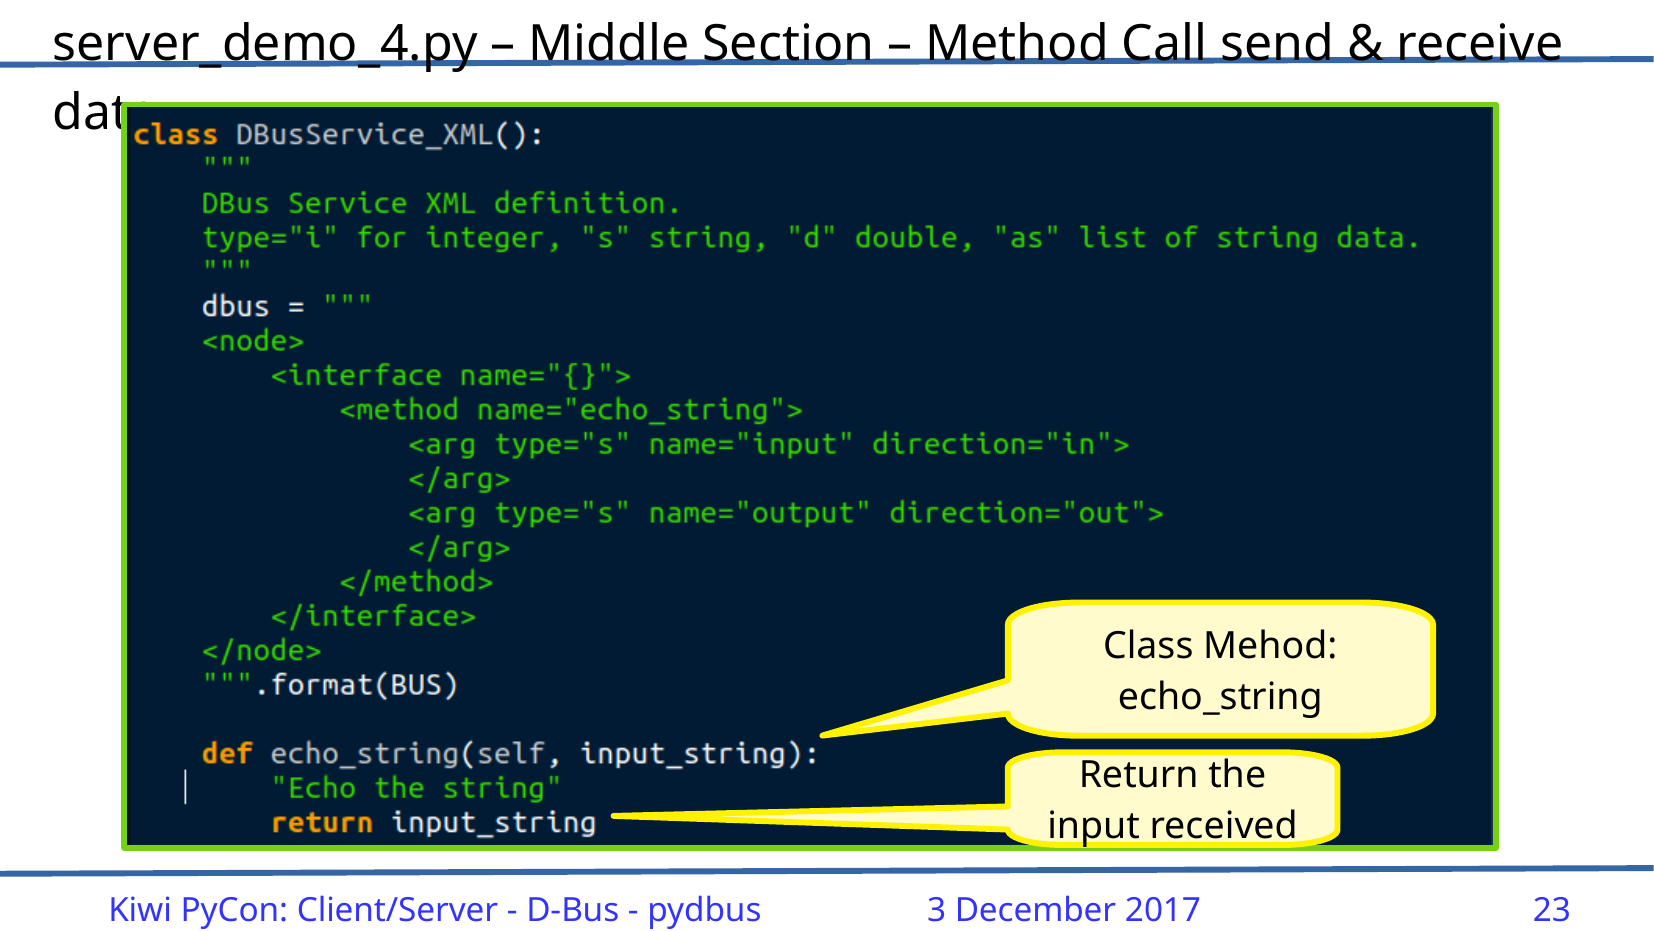

server_demo_4.py – Middle Section – Method Call send & receive data
Class Mehod:
echo_string
Return the input received
Kiwi PyCon: Client/Server - D-Bus - pydbus
3 December 2017
23